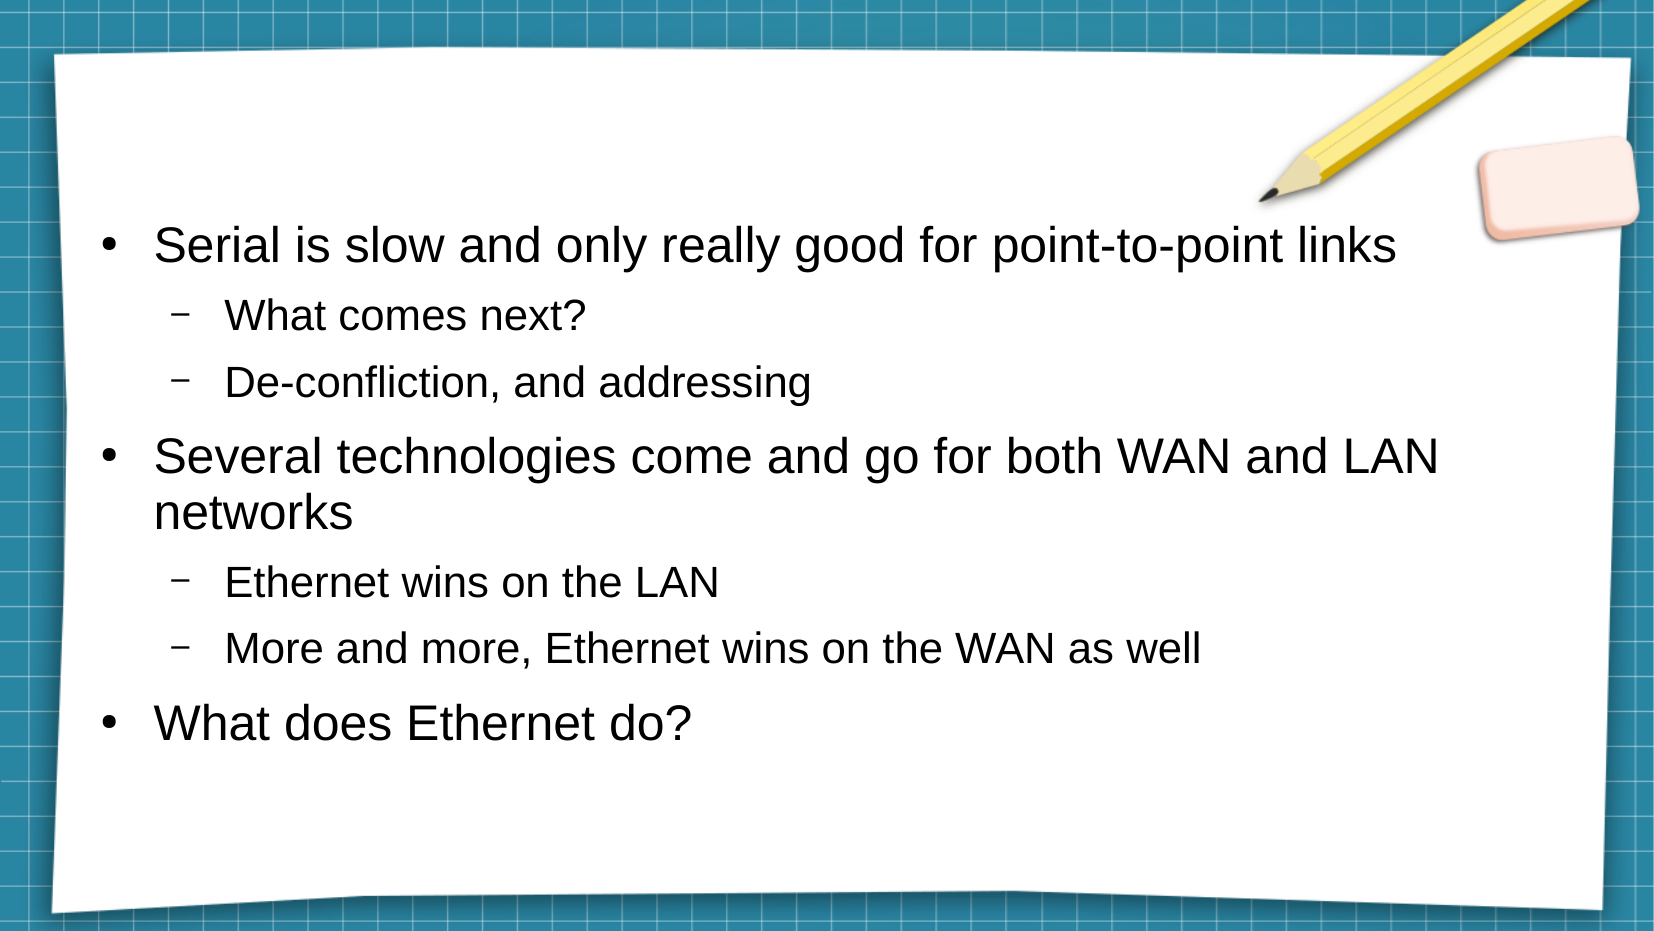

#
Serial is slow and only really good for point-to-point links
What comes next?
De-confliction, and addressing
Several technologies come and go for both WAN and LAN networks
Ethernet wins on the LAN
More and more, Ethernet wins on the WAN as well
What does Ethernet do?